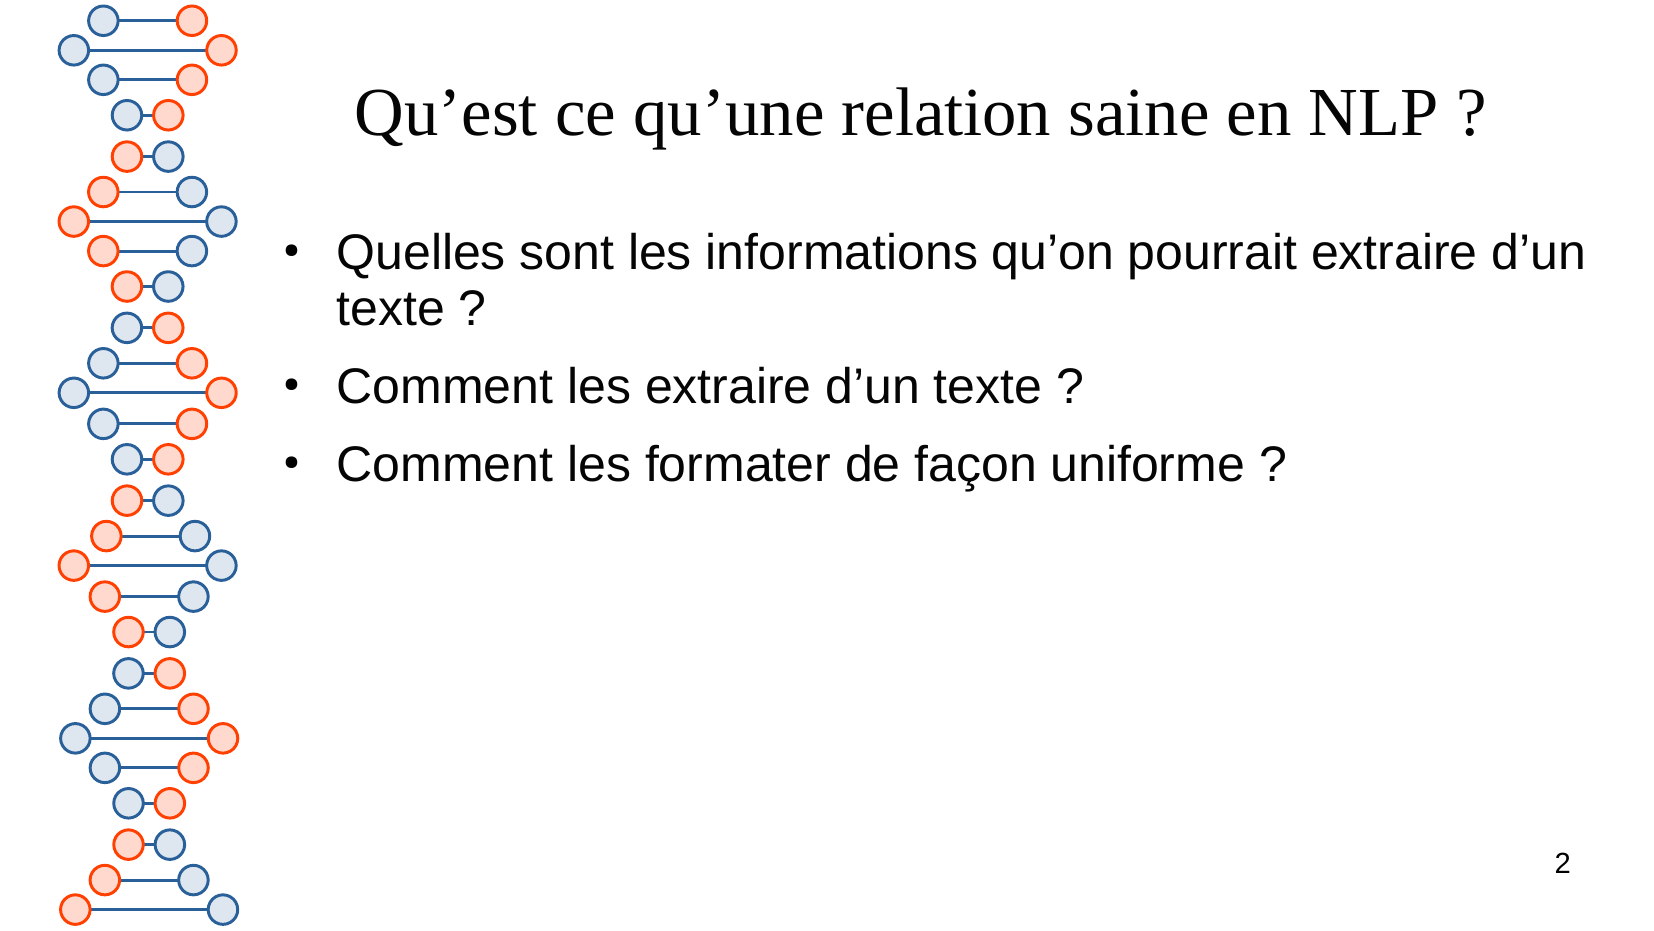

# Qu’est ce qu’une relation saine en NLP ?
Quelles sont les informations qu’on pourrait extraire d’un texte ?
Comment les extraire d’un texte ?
Comment les formater de façon uniforme ?
2